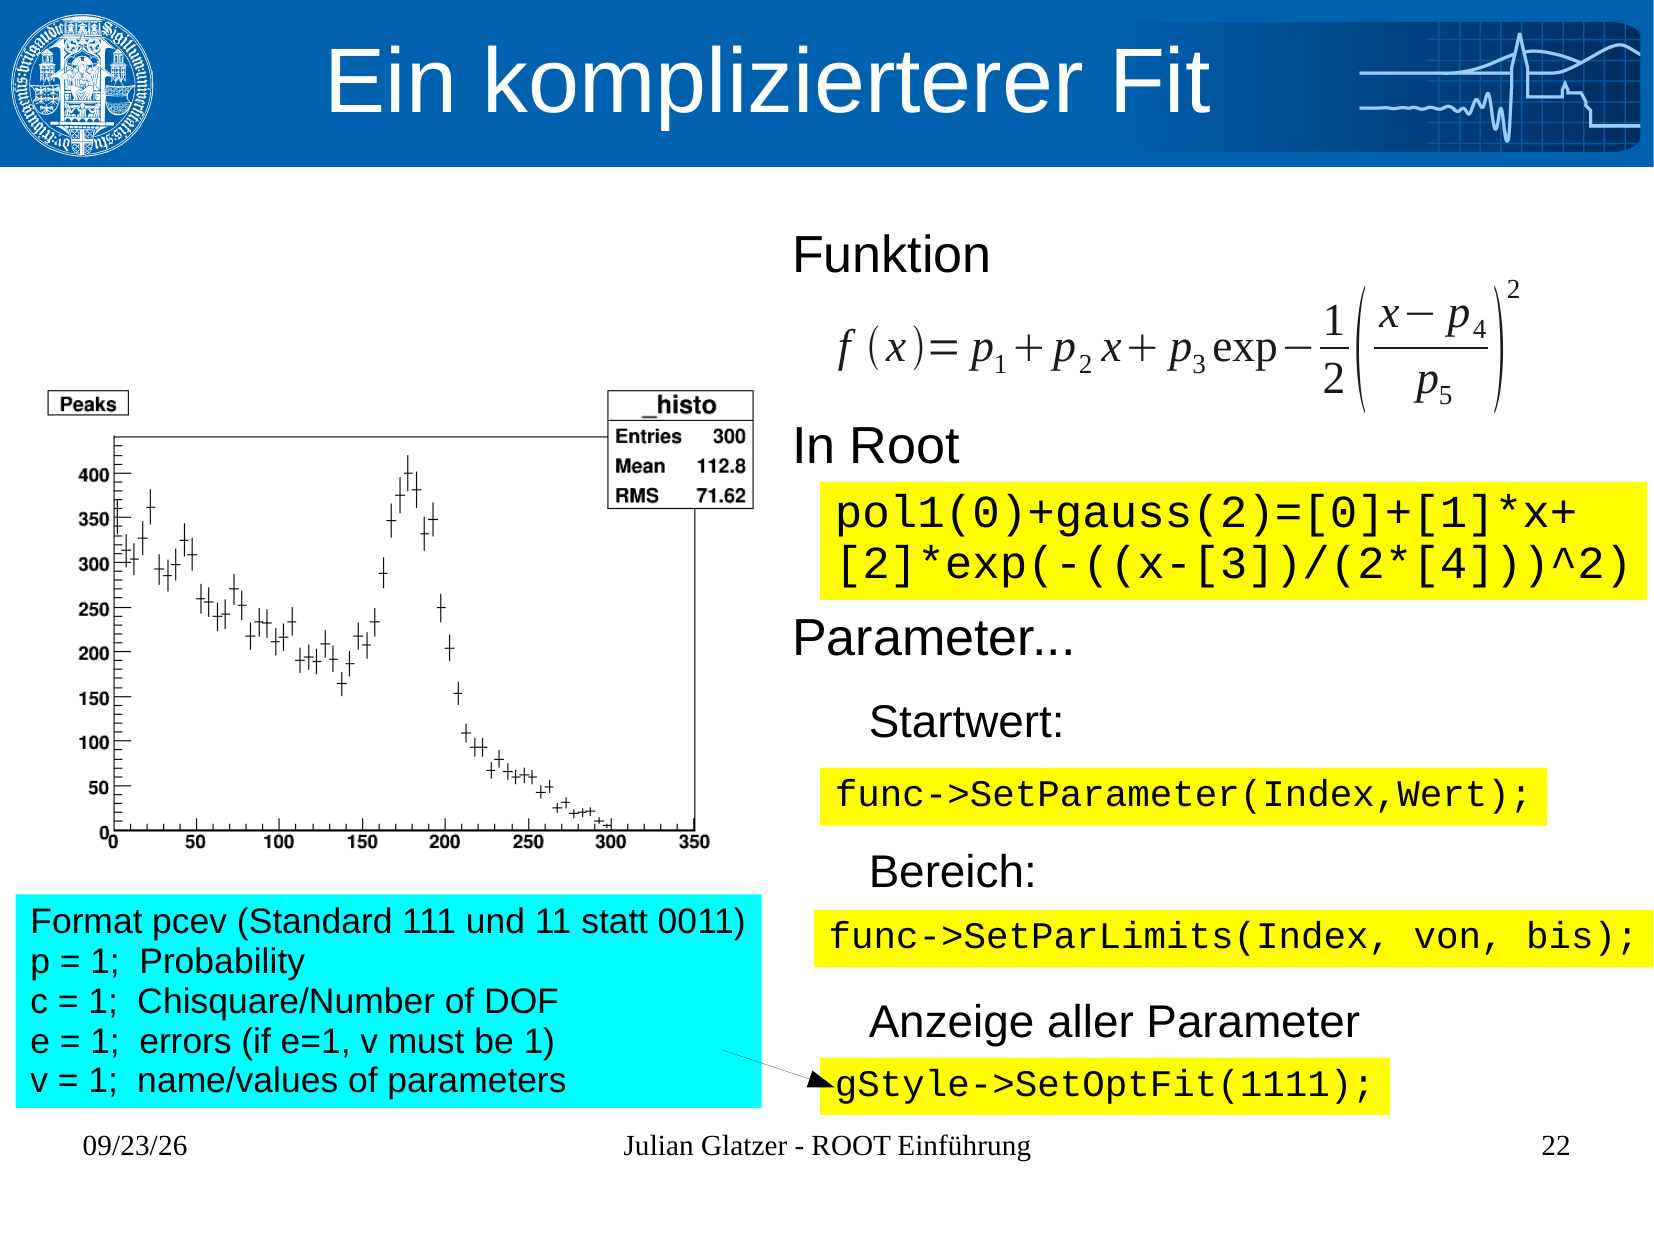

# Ein komplizierterer Fit
Funktion
In Root
Parameter...
Startwert:
Bereich:
Anzeige aller Parameter
pol1(0)+gauss(2)=[0]+[1]*x+
[2]*exp(-((x-[3])/(2*[4]))^2)
func->SetParameter(Index,Wert);
Format pcev (Standard 111 und 11 statt 0011)
p = 1; Probability
c = 1; Chisquare/Number of DOF
e = 1; errors (if e=1, v must be 1)
v = 1; name/values of parameters
func->SetParLimits(Index, von, bis);
gStyle->SetOptFit(1111);
Julian Glatzer - ROOT Einführung
22